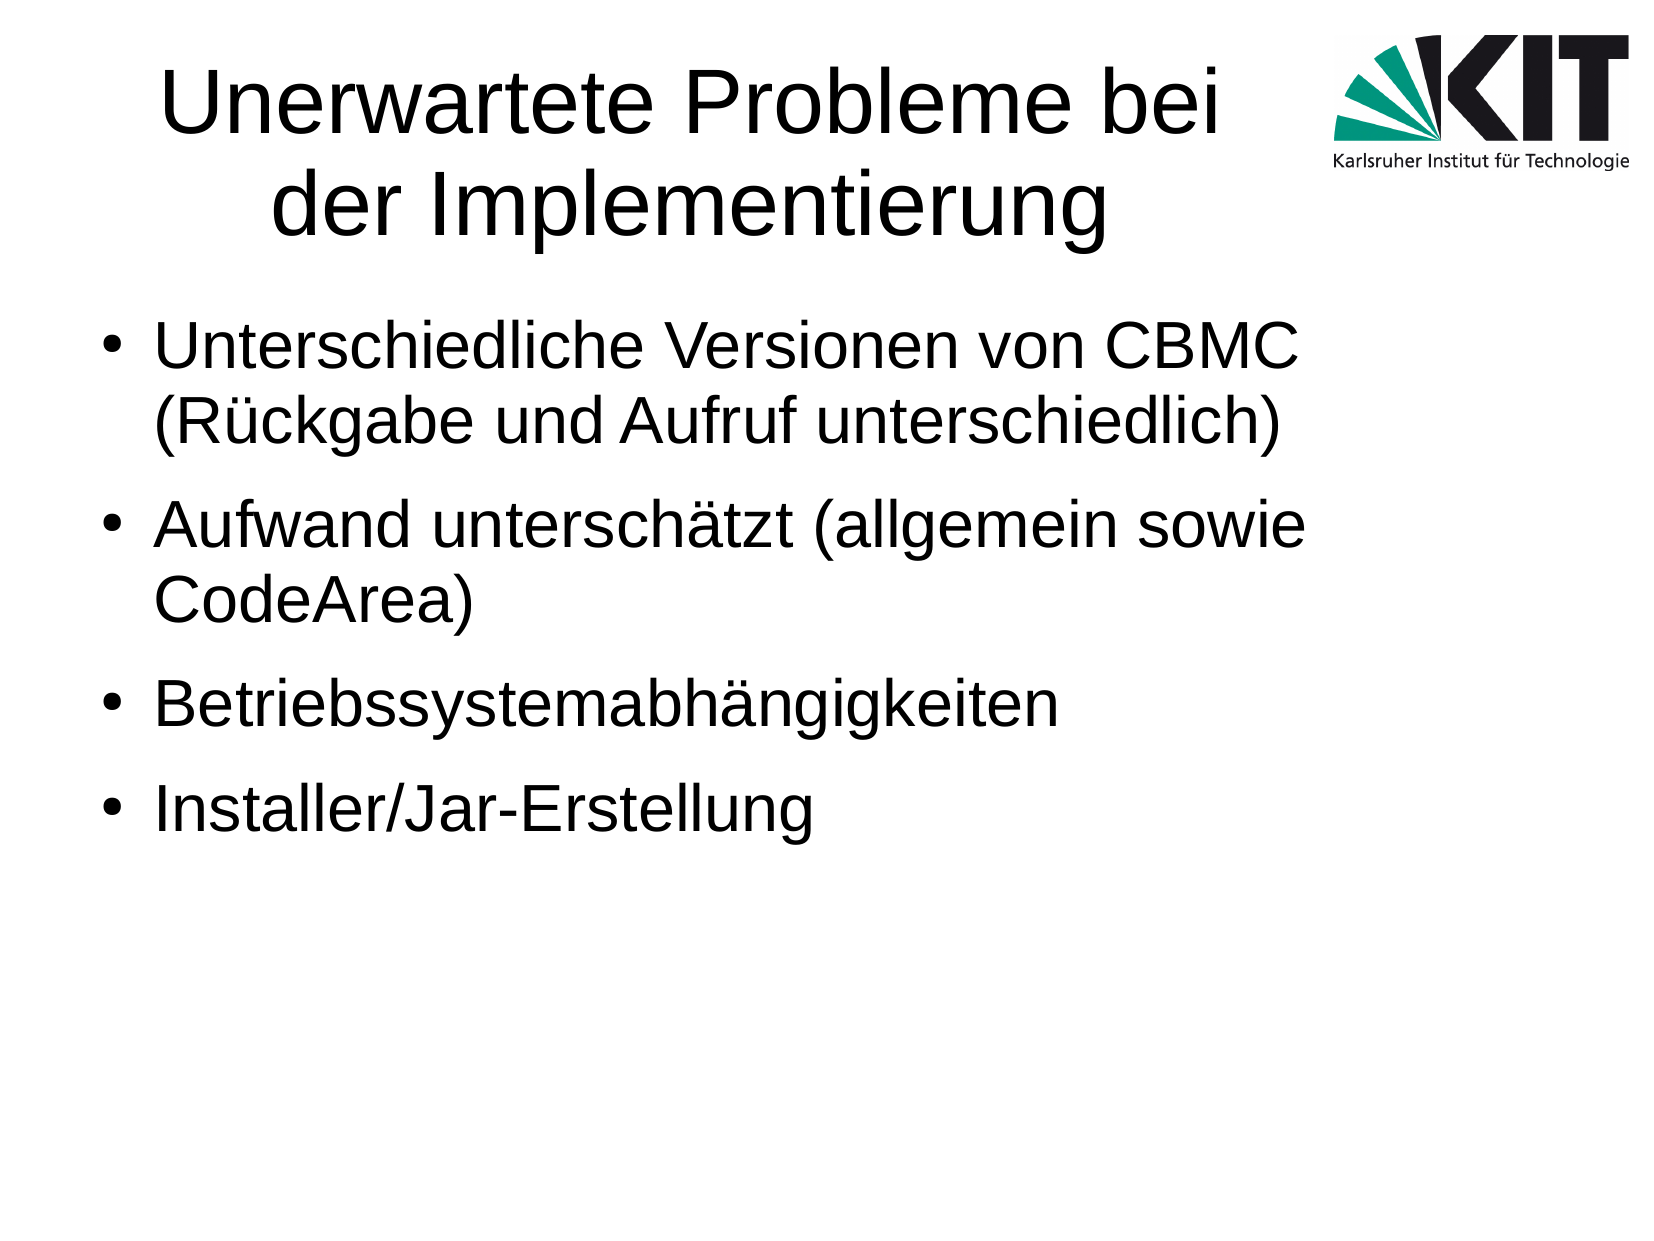

# Unerwartete Probleme bei der Implementierung
Unterschiedliche Versionen von CBMC (Rückgabe und Aufruf unterschiedlich)
Aufwand unterschätzt (allgemein sowie CodeArea)
Betriebssystemabhängigkeiten
Installer/Jar-Erstellung